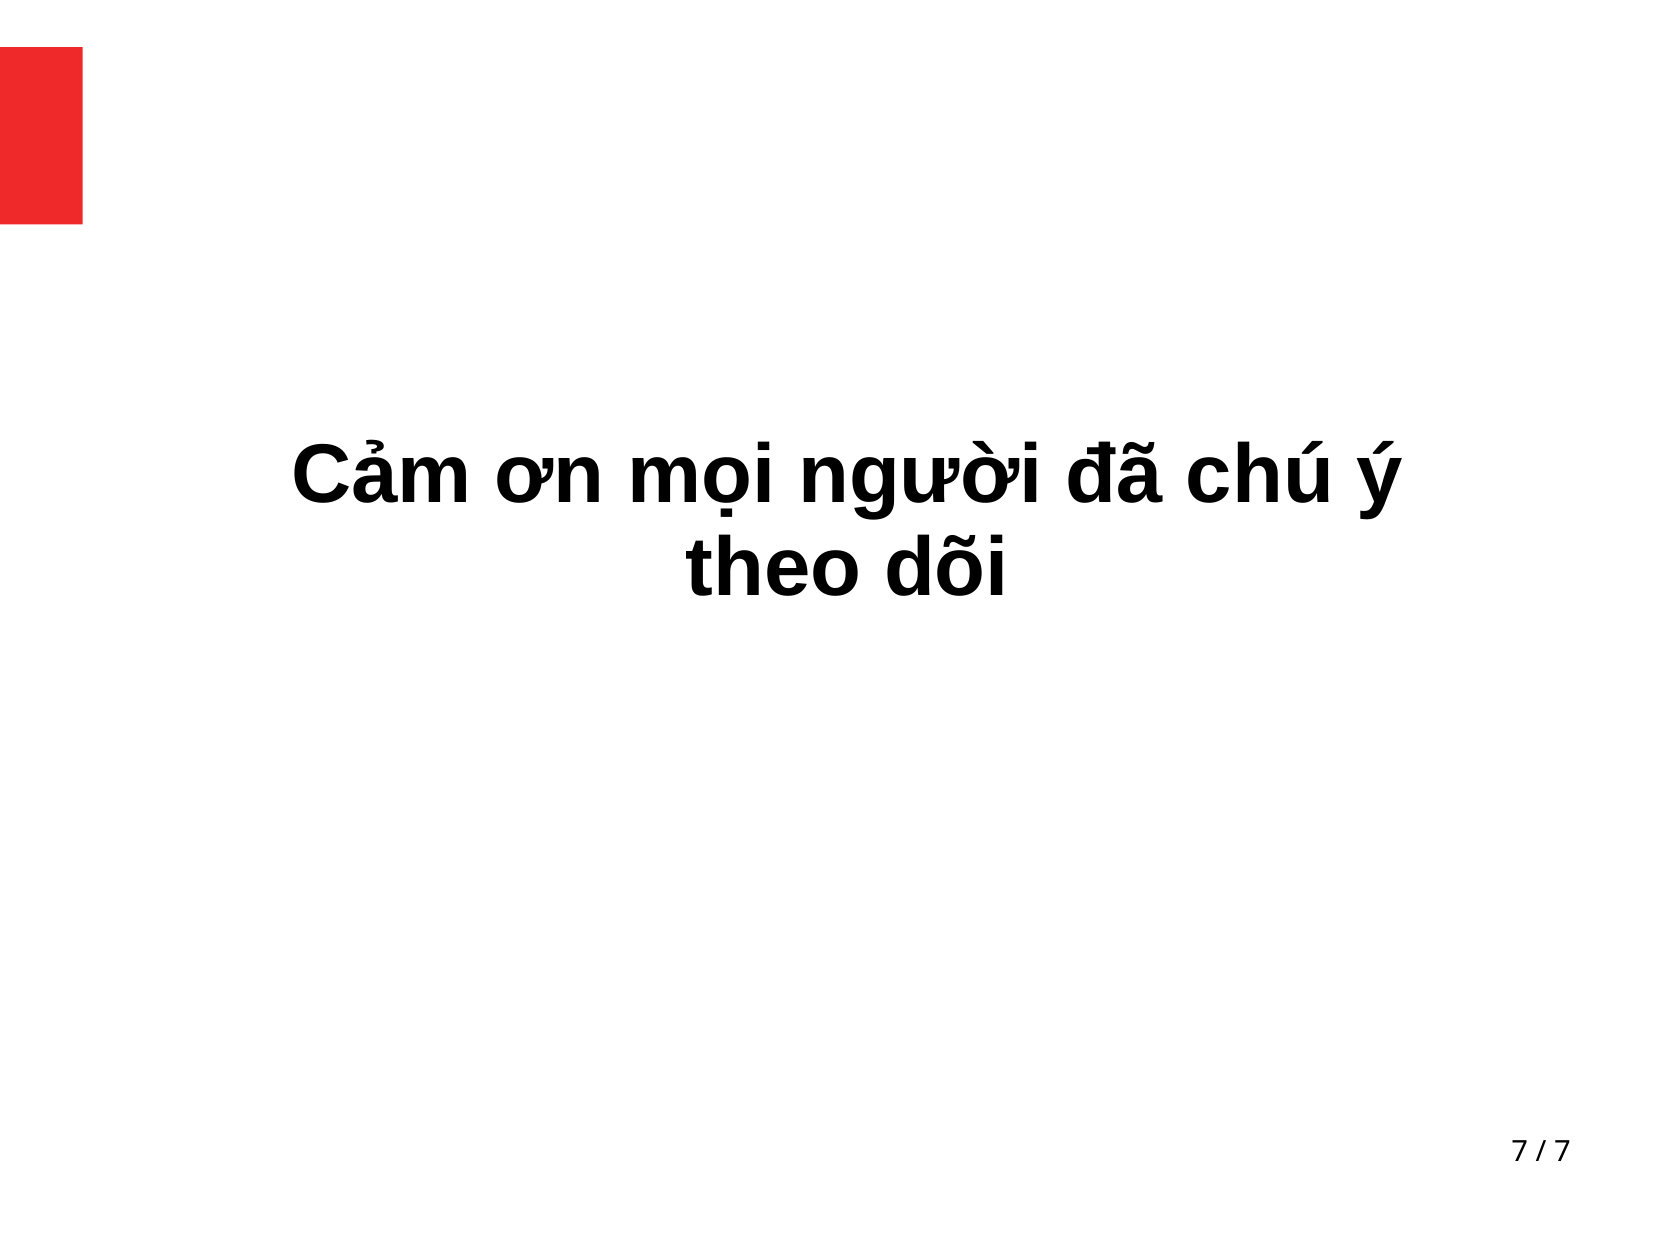

Cảm ơn mọi người đã chú ý theo dõi
7